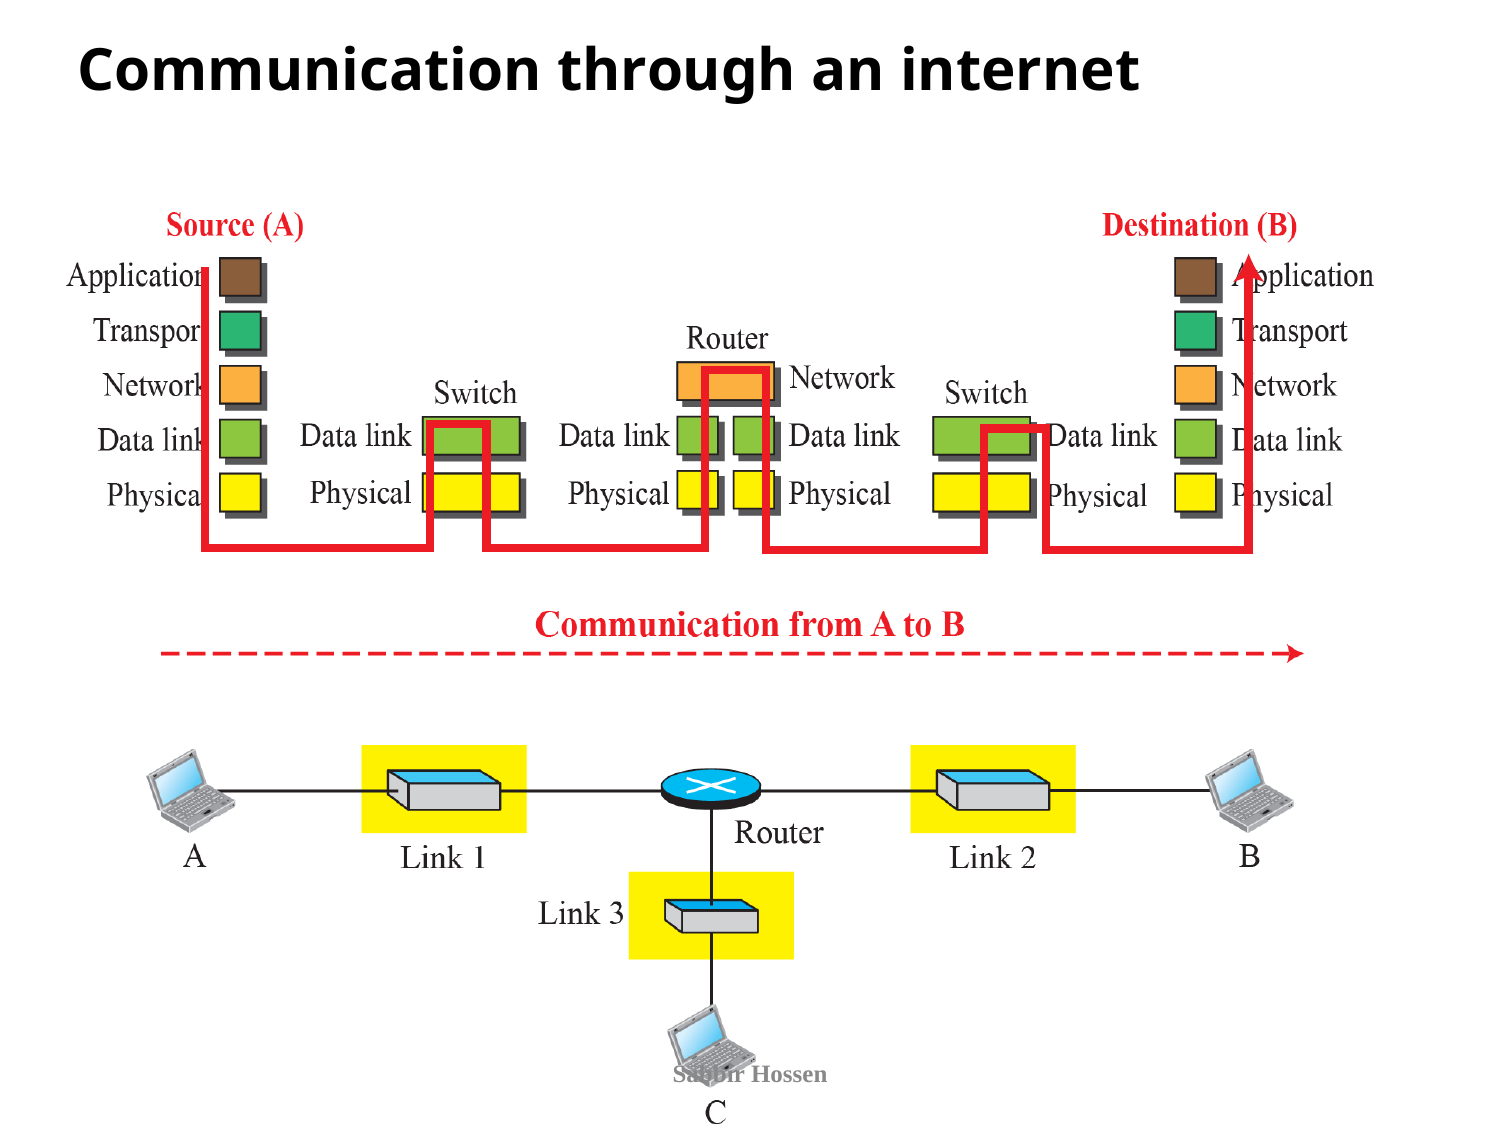

# Communication through an internet
Sabbir Hossen